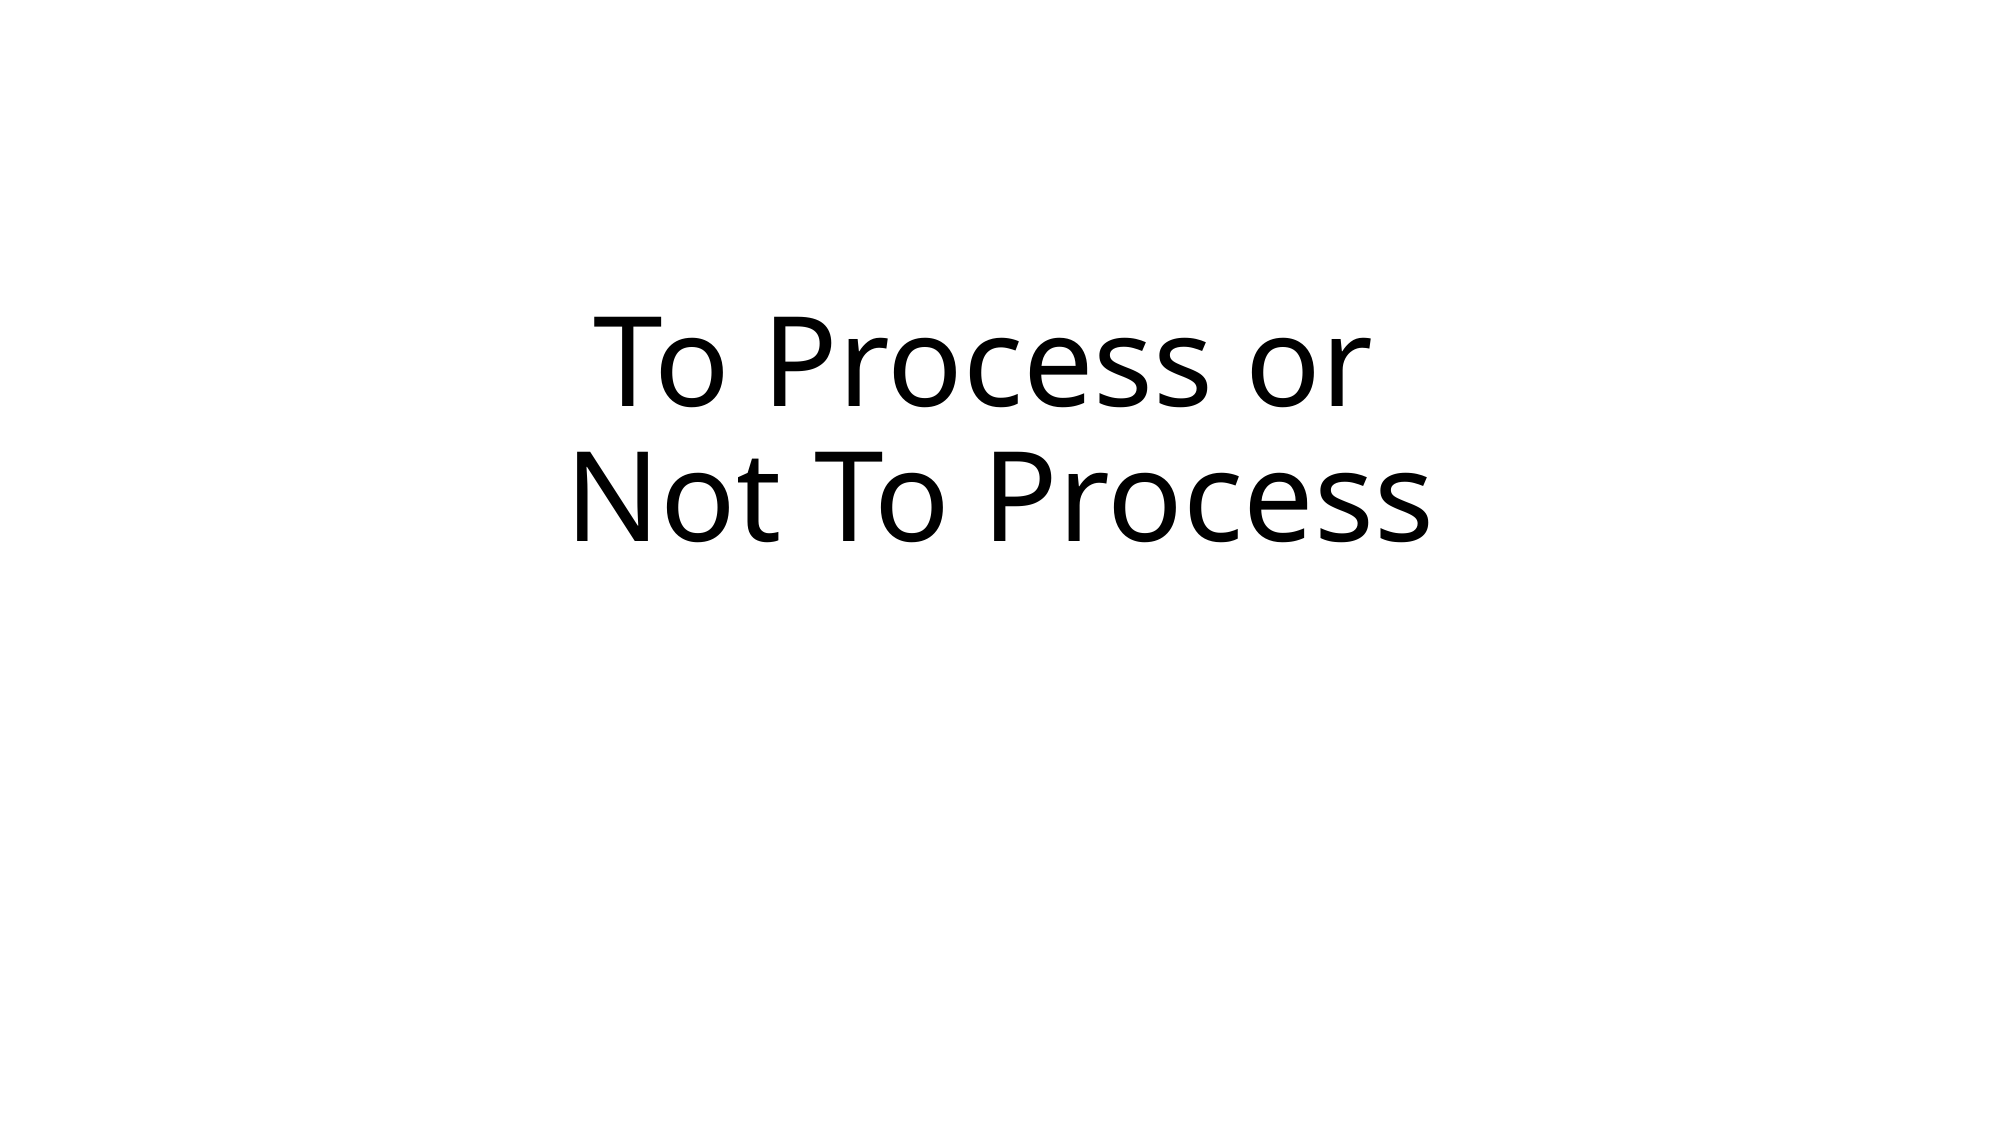

# To Process or Not To Process